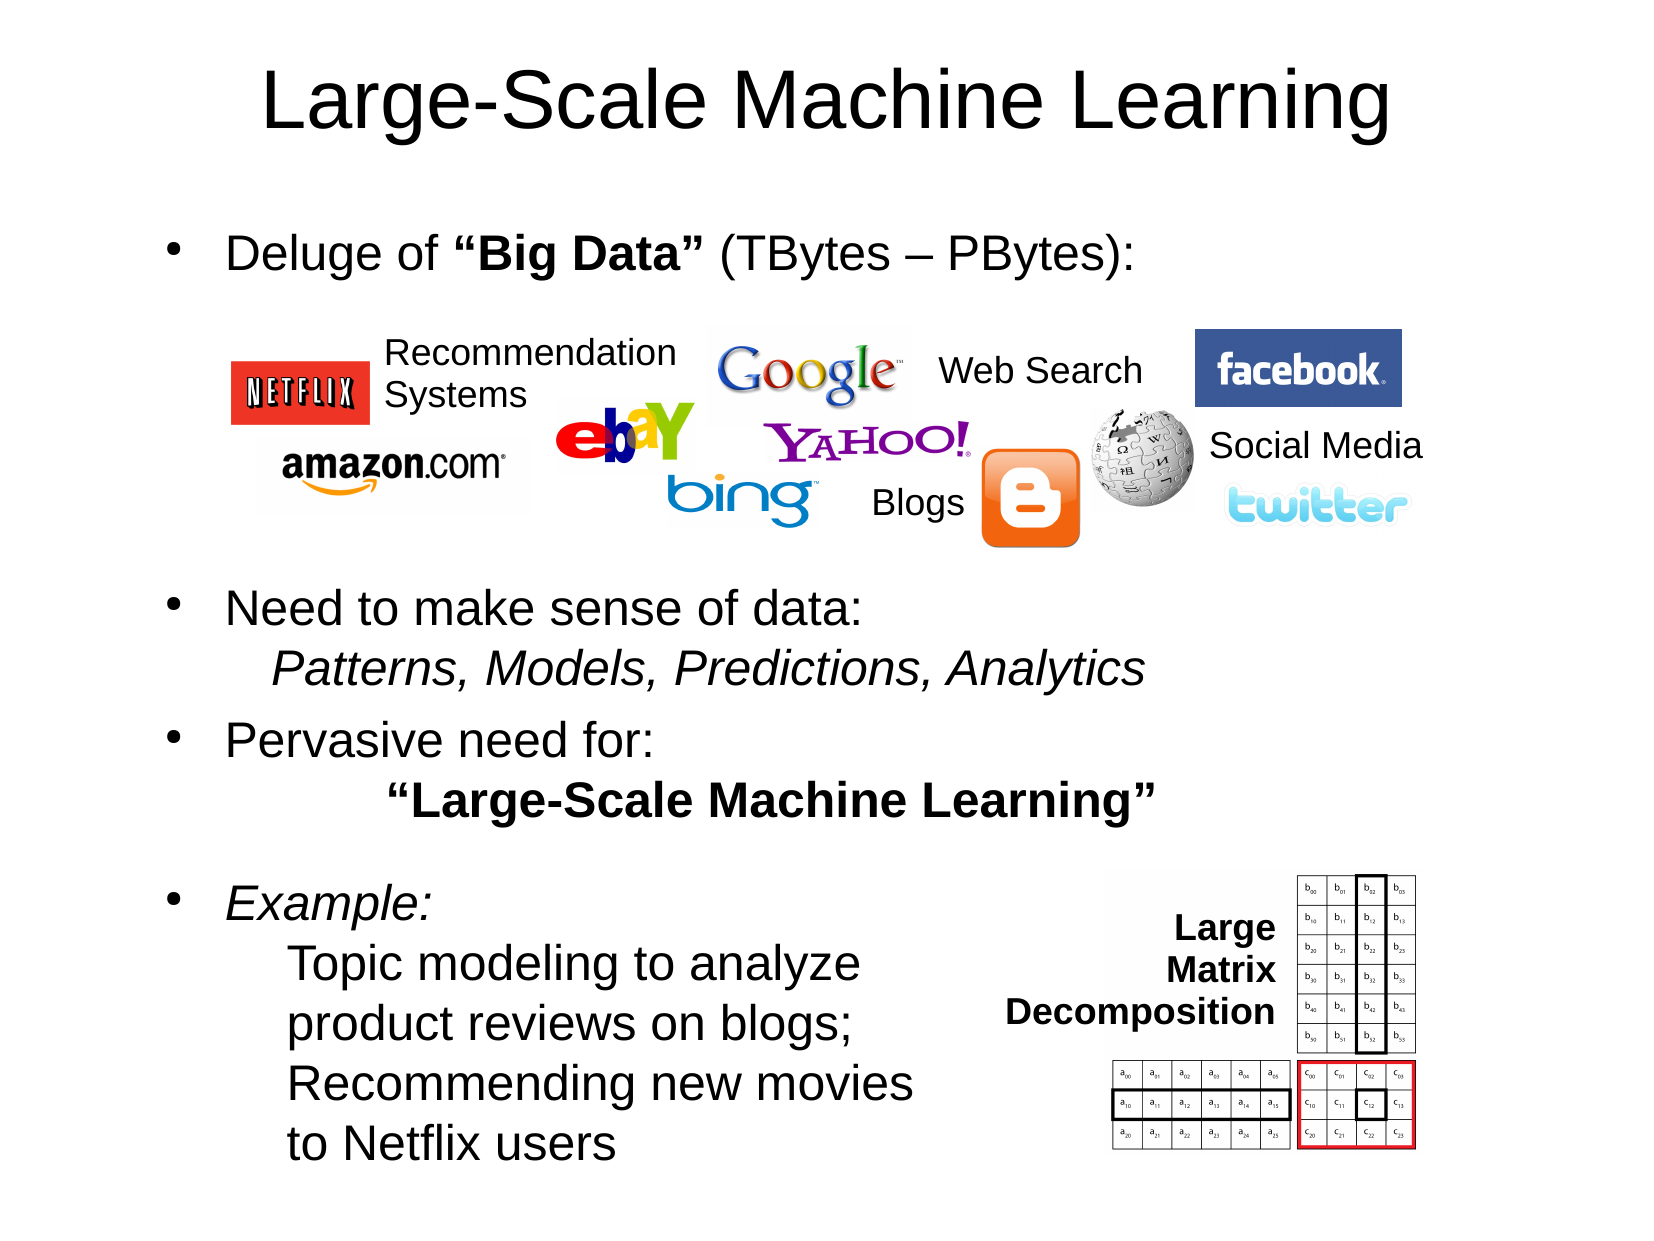

# Large-Scale Machine Learning
 Deluge of “Big Data” (TBytes – PBytes):
Recommendation
Systems
Web Search
Social Media
Blogs
 Need to make sense of data:
Patterns, Models, Predictions, Analytics
 Pervasive need for:
 		“Large-Scale Machine Learning”
 Example:
Topic modeling to analyze product reviews on blogs; 	 Recommending new movies
to Netflix users
Large
Matrix
Decomposition